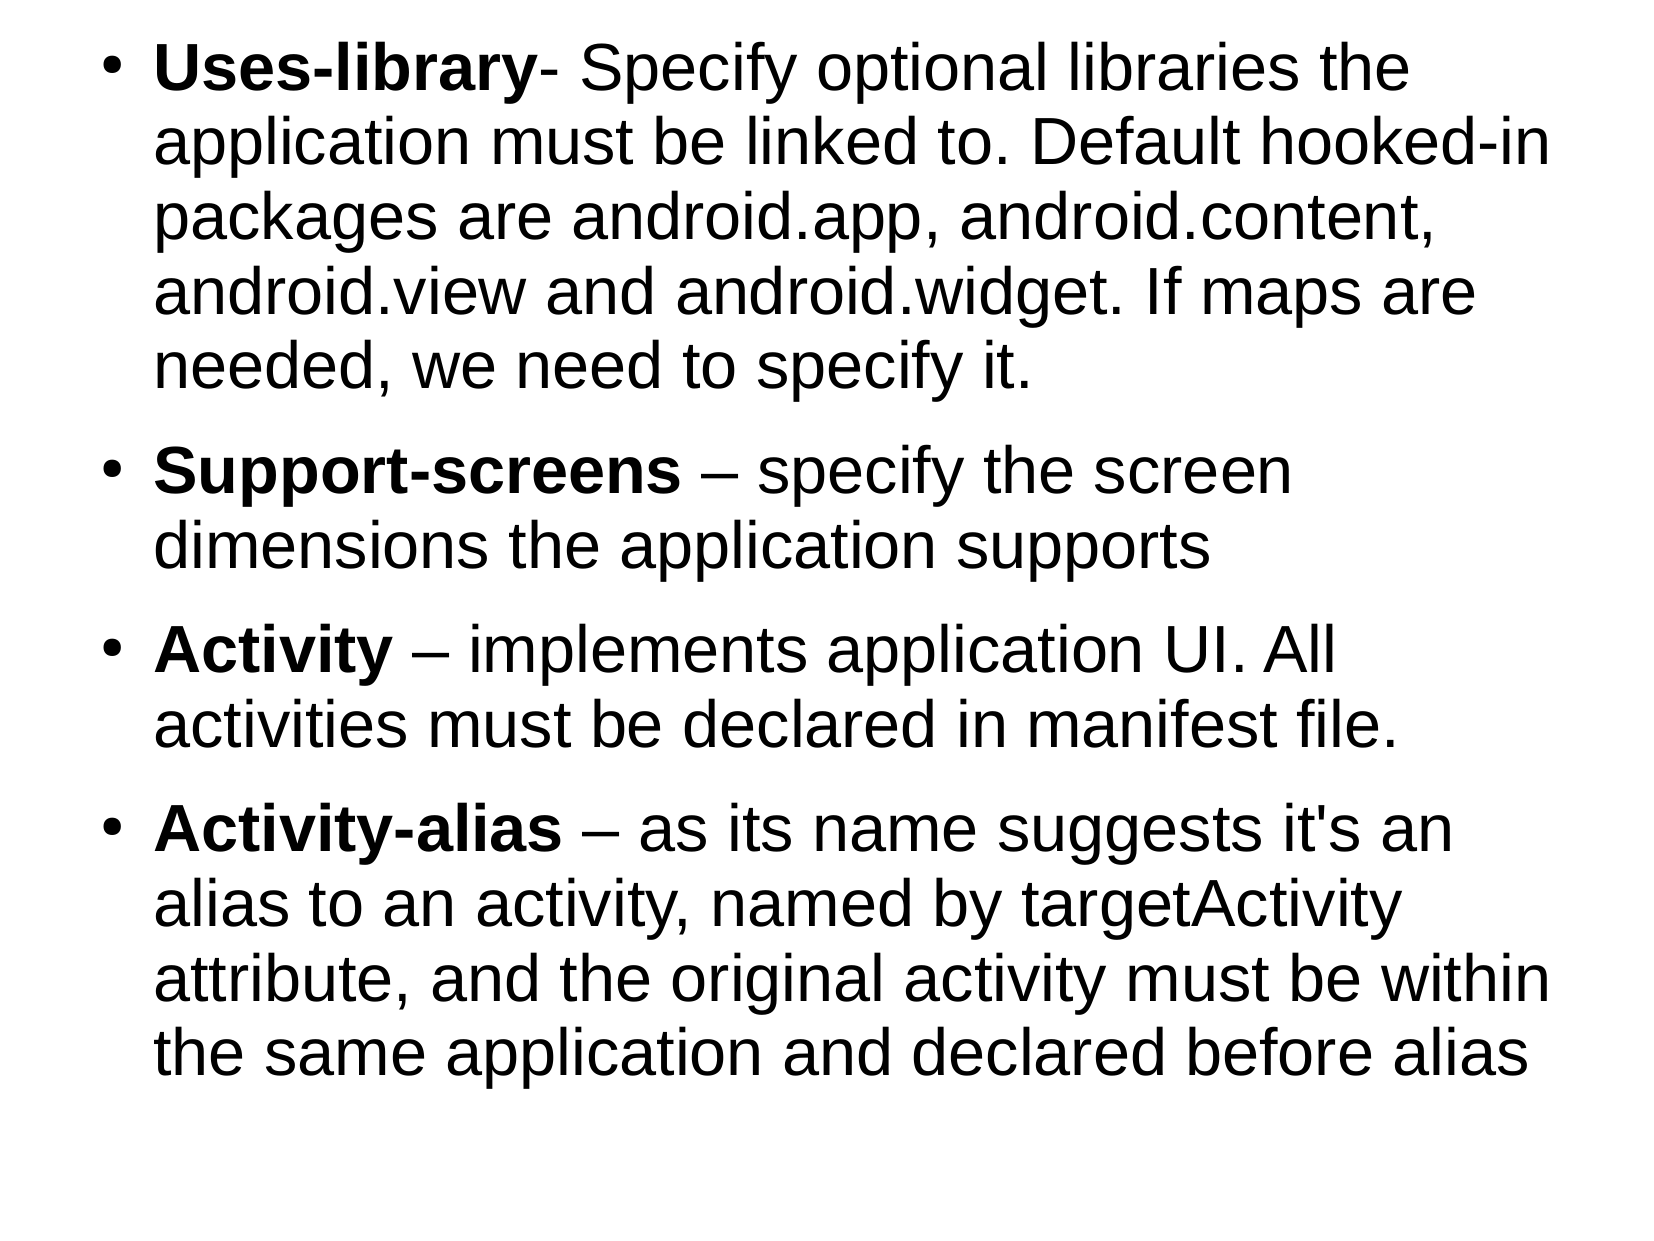

# Uses-library- Specify optional libraries the application must be linked to. Default hooked-in packages are android.app, android.content, android.view and android.widget. If maps are needed, we need to specify it.
Support-screens – specify the screen dimensions the application supports
Activity – implements application UI. All activities must be declared in manifest file.
Activity-alias – as its name suggests it's an alias to an activity, named by targetActivity attribute, and the original activity must be within the same application and declared before alias